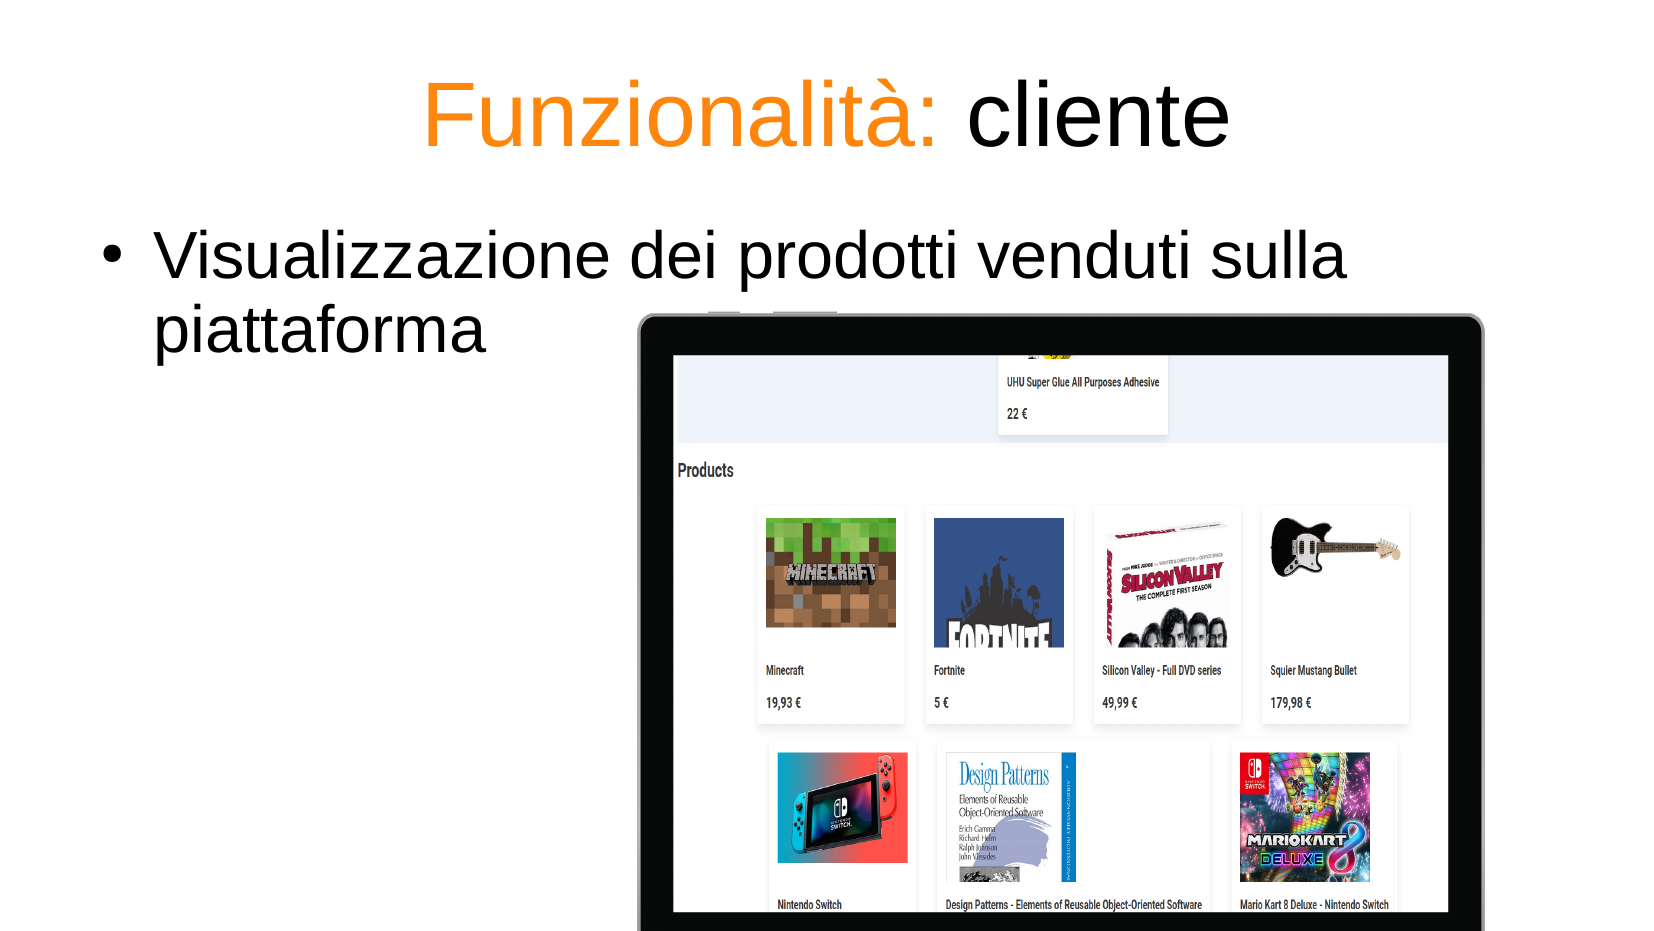

# Funzionalità: cliente
Visualizzazione dei prodotti venduti sulla piattaforma